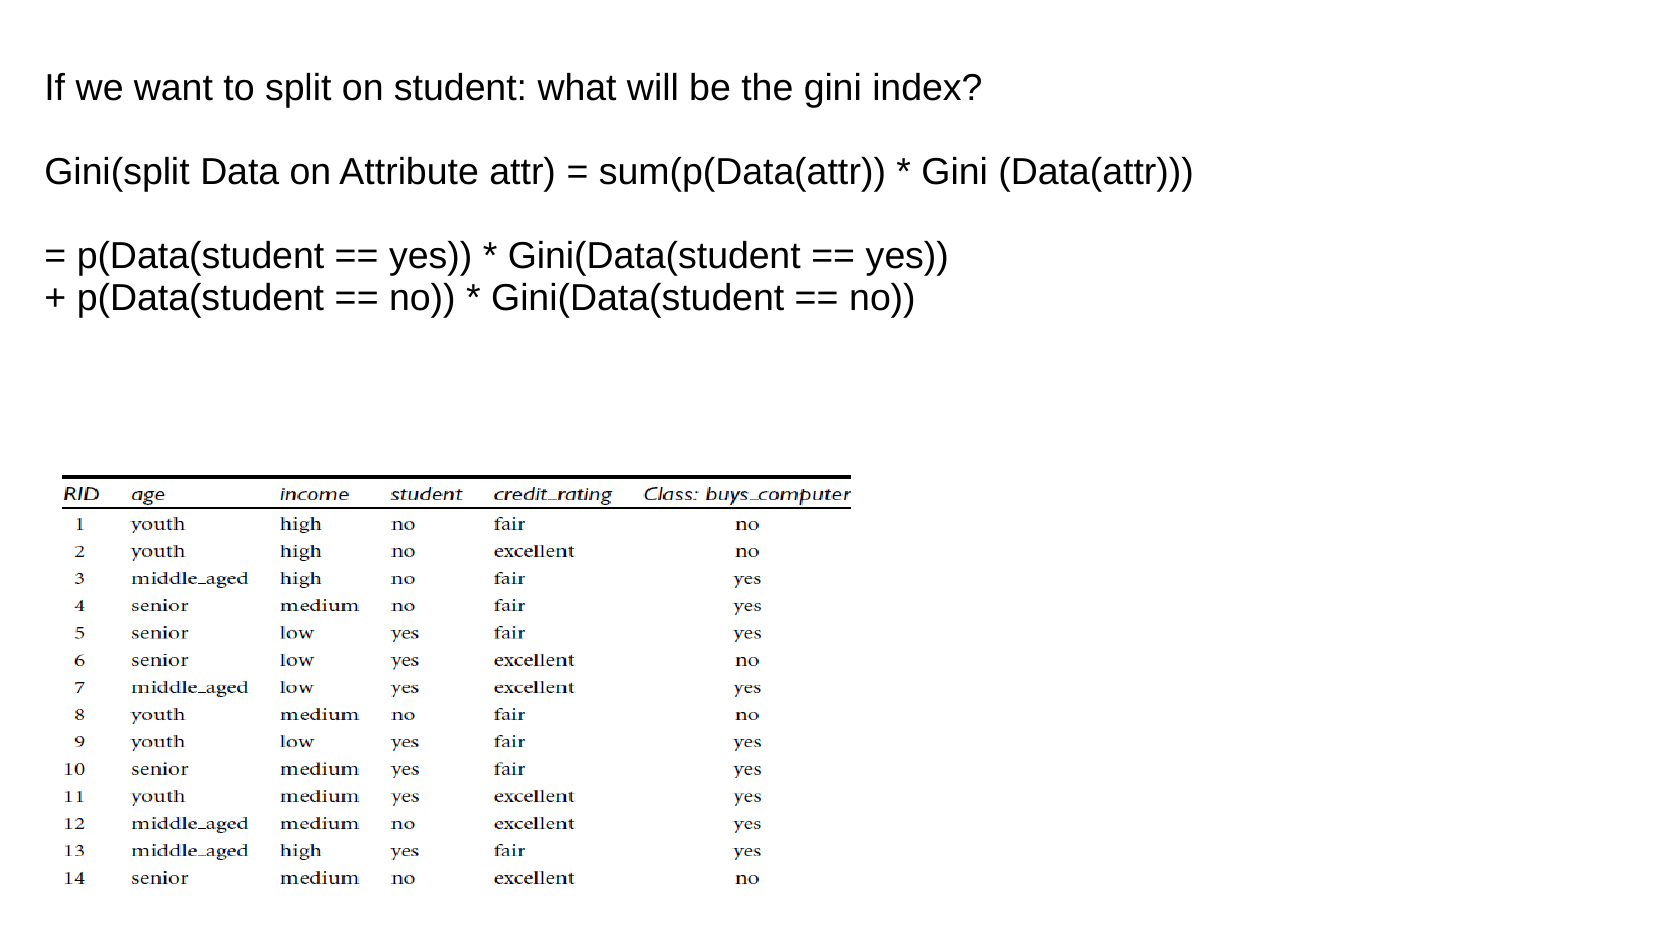

If we want to split on student: what will be the gini index?
Gini(split Data on Attribute attr) = sum(p(Data(attr)) * Gini (Data(attr)))
= p(Data(student == yes)) * Gini(Data(student == yes))
+ p(Data(student == no)) * Gini(Data(student == no))